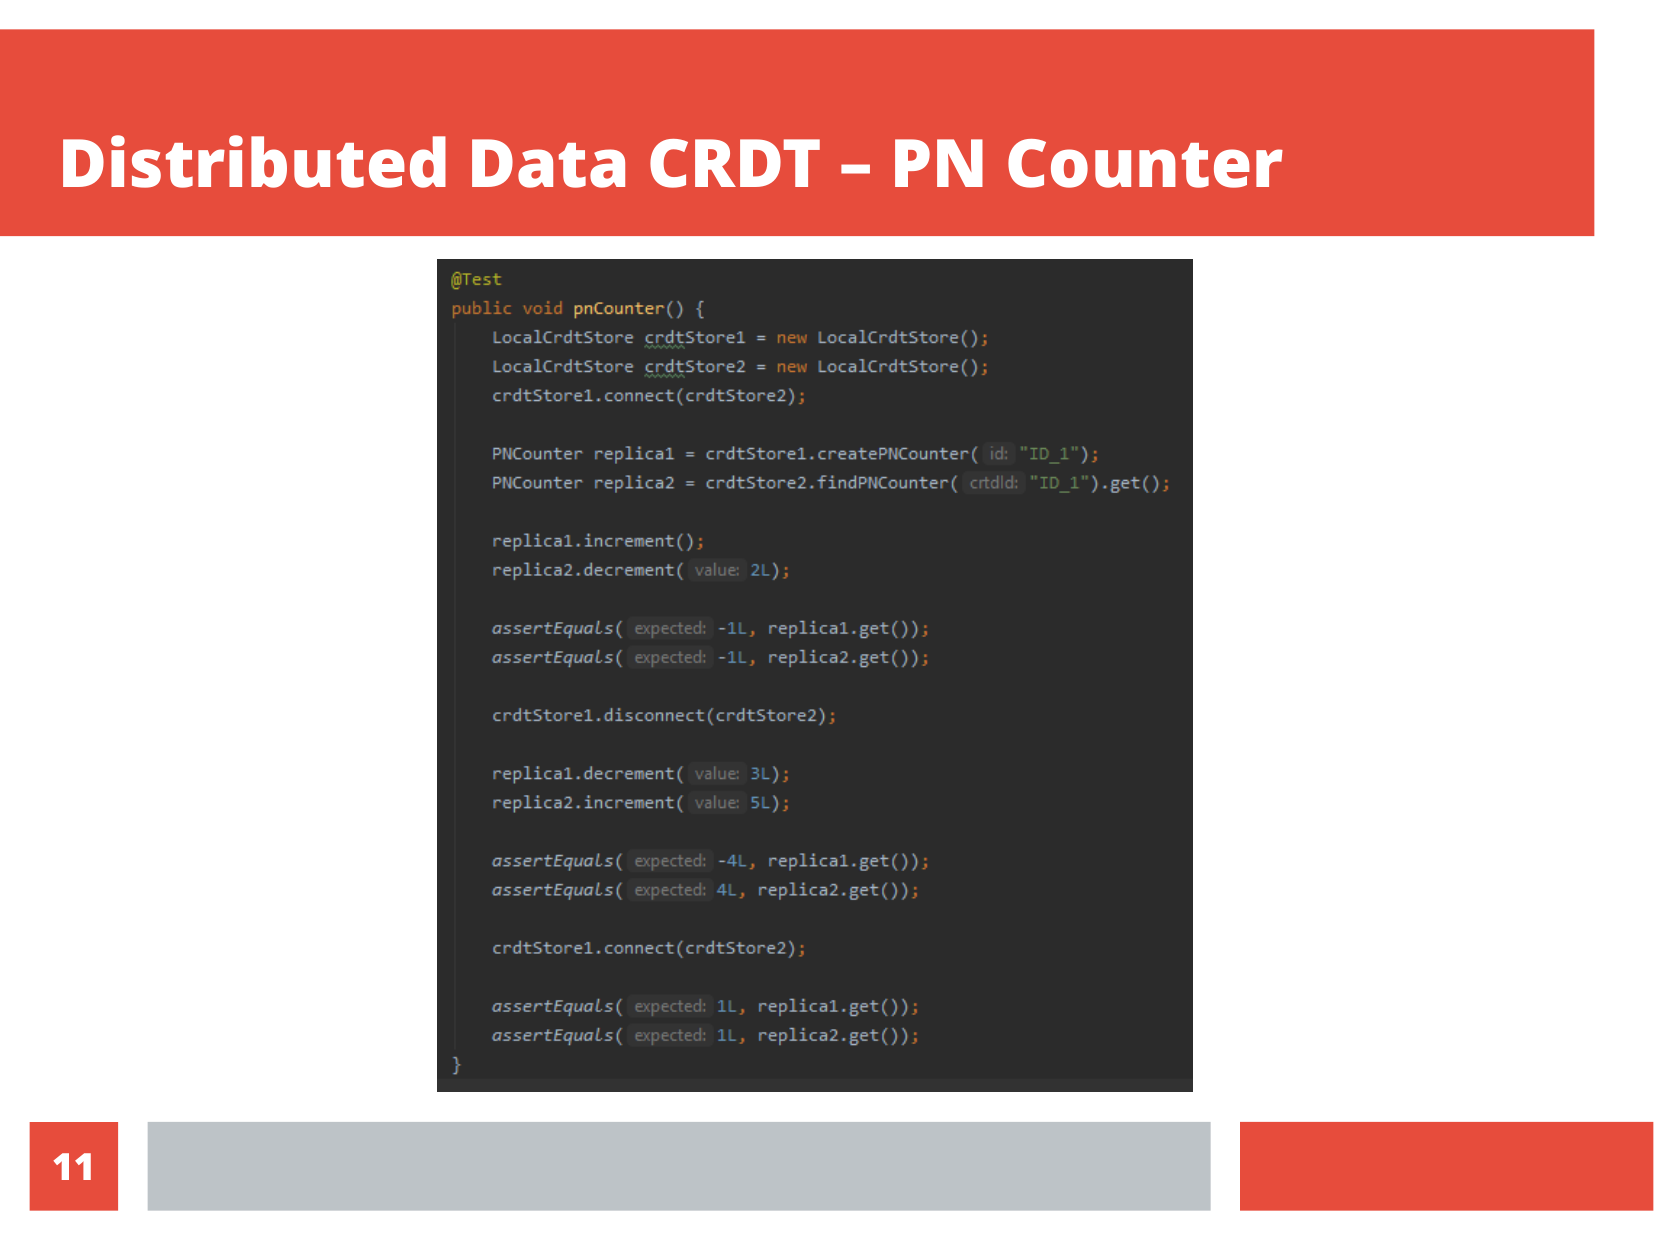

# Distributed Data CRDT – PN Counter
11